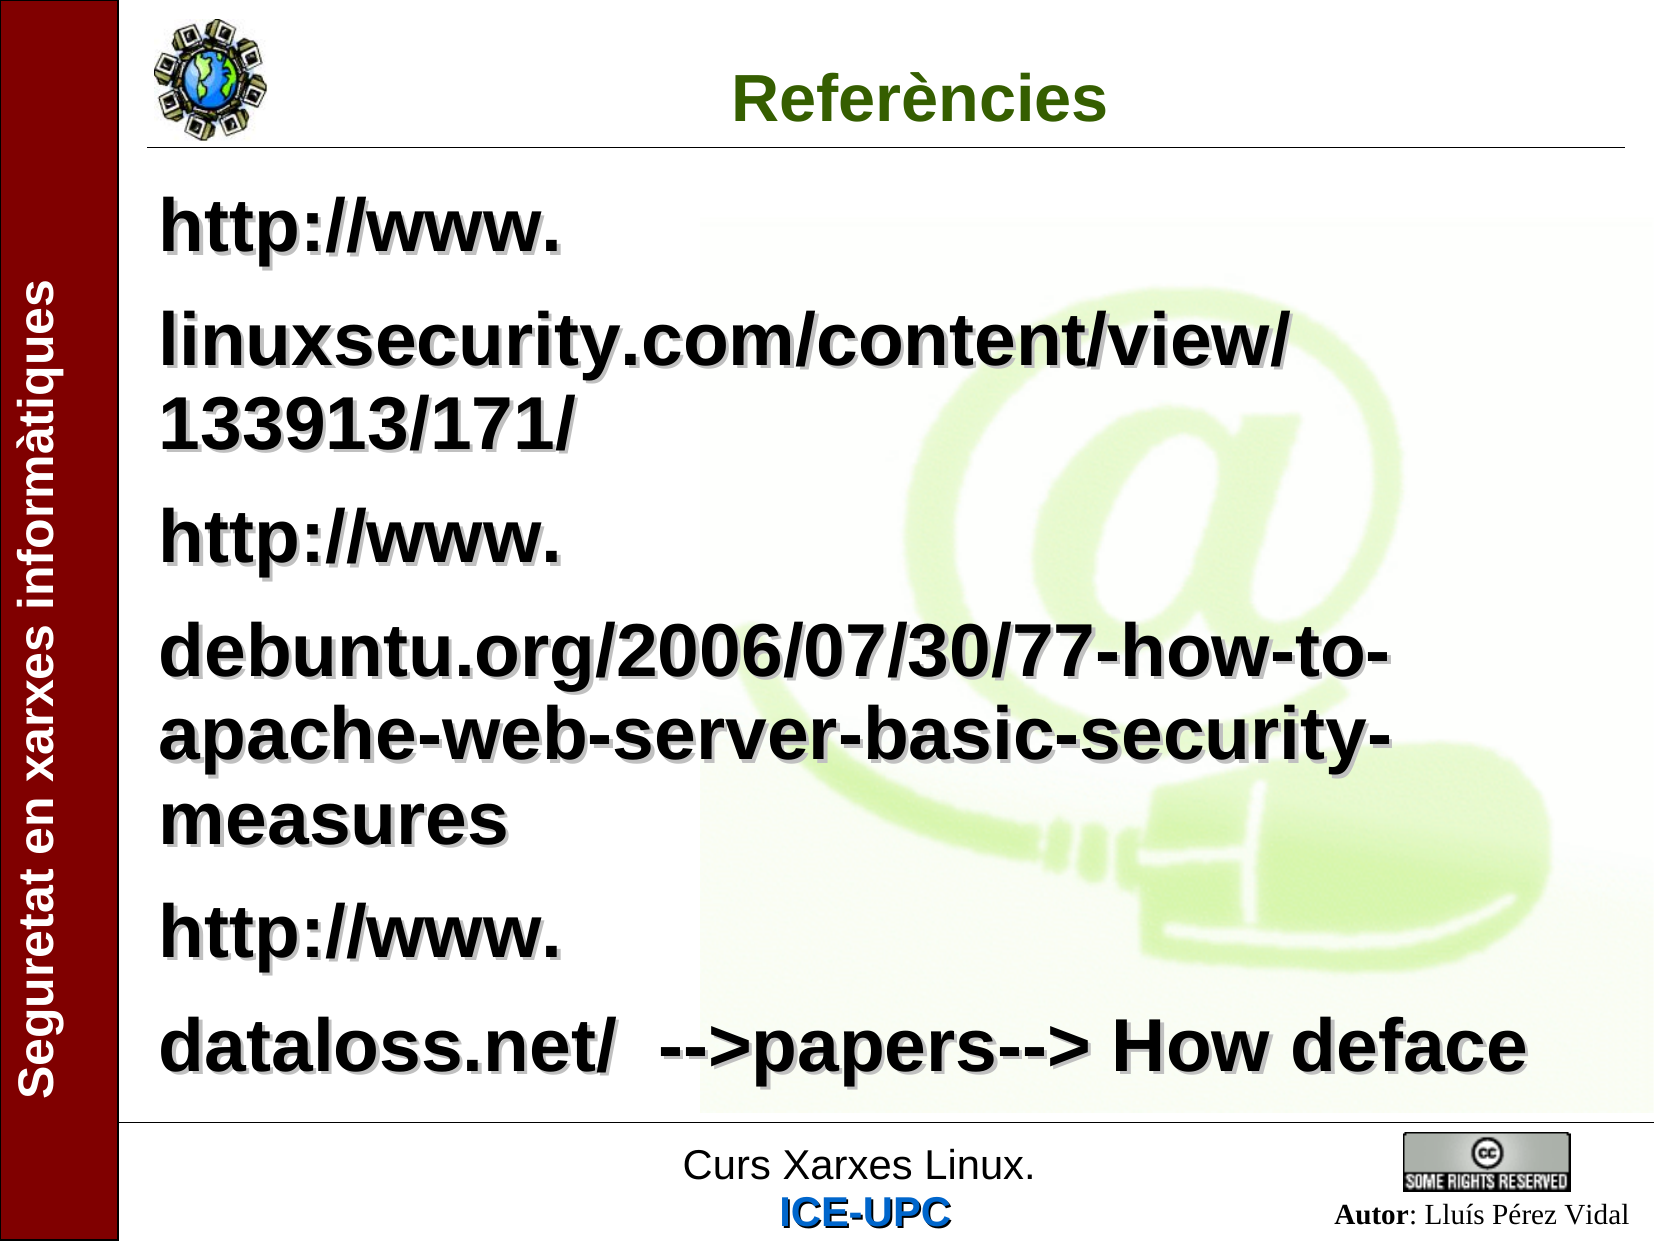

# Referències
http://www.
linuxsecurity.com/content/view/133913/171/
http://www.
debuntu.org/2006/07/30/77-how-to-apache-web-server-basic-security-measures
http://www.
dataloss.net/ -->papers--> How deface